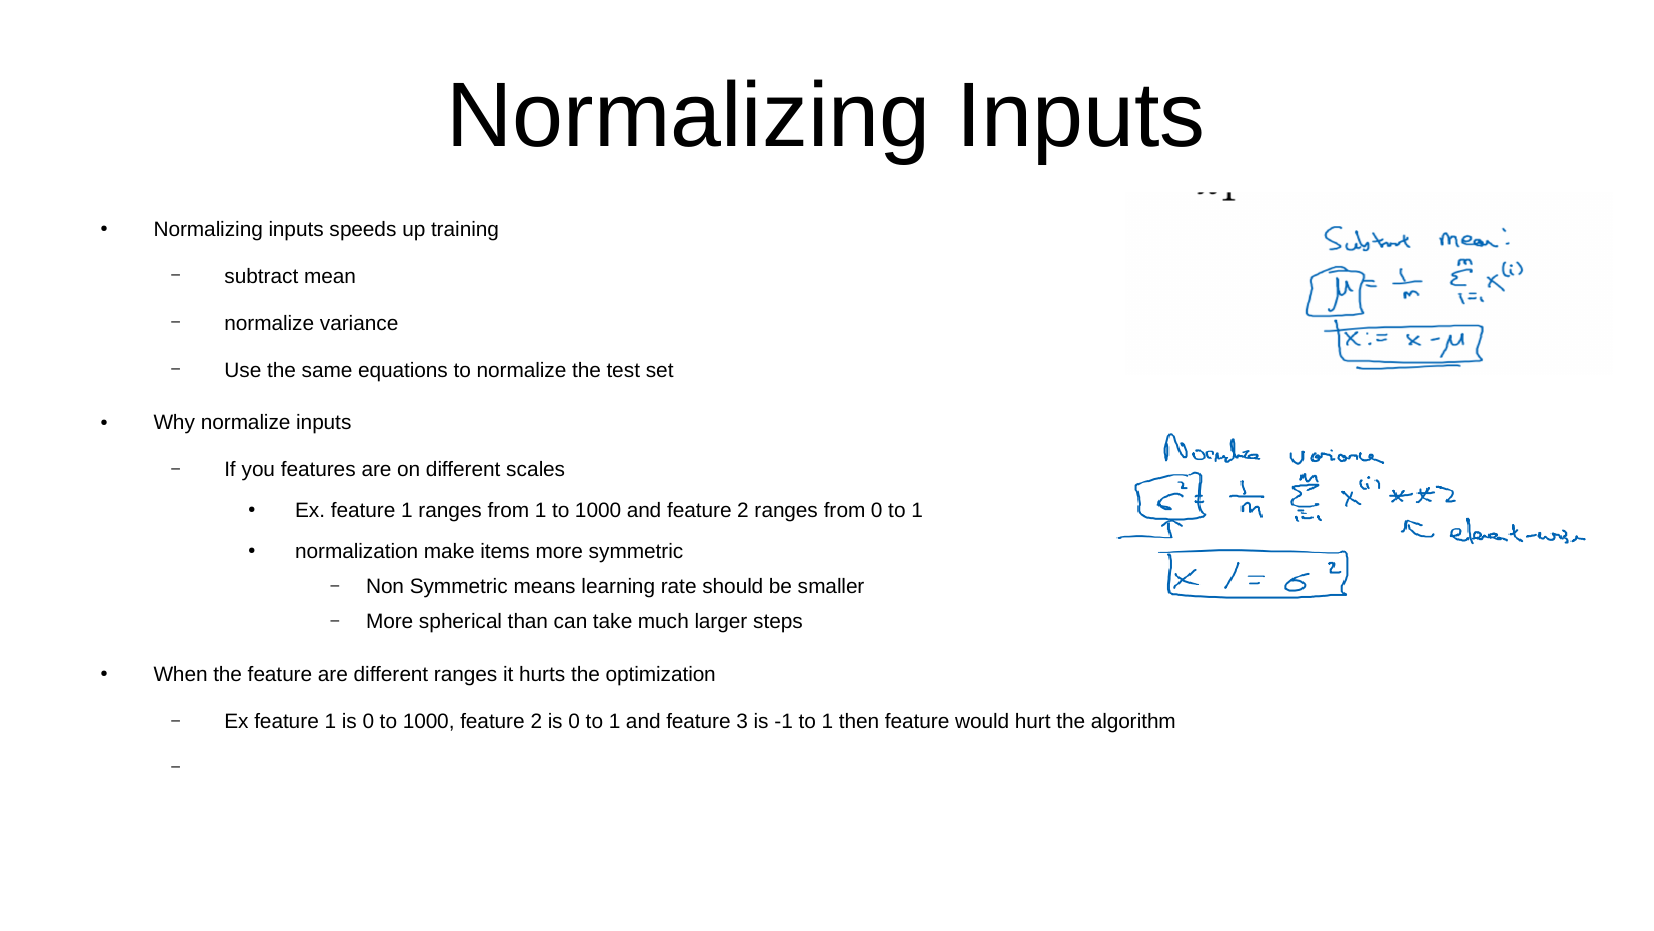

# Normalizing Inputs
Normalizing inputs speeds up training
subtract mean
normalize variance
Use the same equations to normalize the test set
Why normalize inputs
If you features are on different scales
Ex. feature 1 ranges from 1 to 1000 and feature 2 ranges from 0 to 1
normalization make items more symmetric
Non Symmetric means learning rate should be smaller
More spherical than can take much larger steps
When the feature are different ranges it hurts the optimization
Ex feature 1 is 0 to 1000, feature 2 is 0 to 1 and feature 3 is -1 to 1 then feature would hurt the algorithm